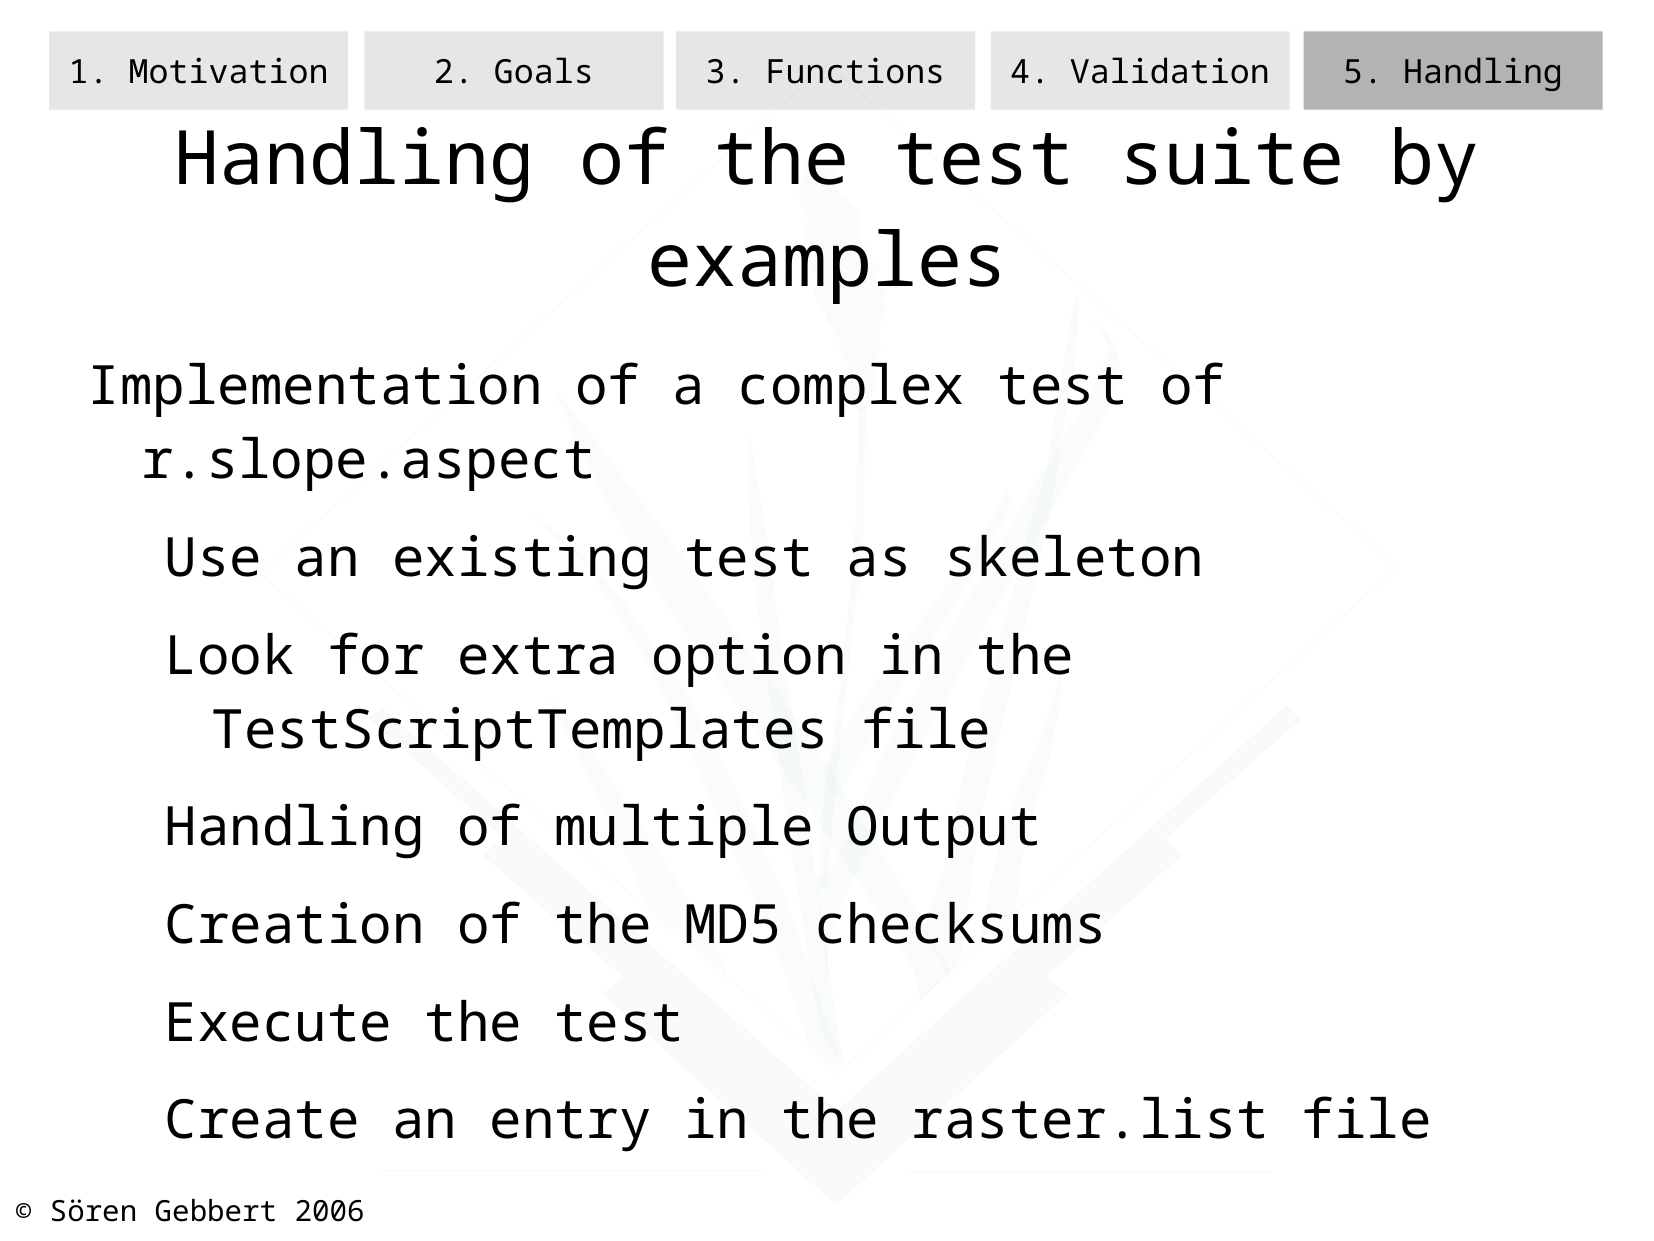

1. Motivation
2. Goals
3. Functions
4. Validation
5. Handling
# Handling of the test suite by examples
Implementation of a complex test of r.slope.aspect
Use an existing test as skeleton
Look for extra option in the TestScriptTemplates file
Handling of multiple Output
Creation of the MD5 checksums
Execute the test
Create an entry in the raster.list file
© Sören Gebbert 2006